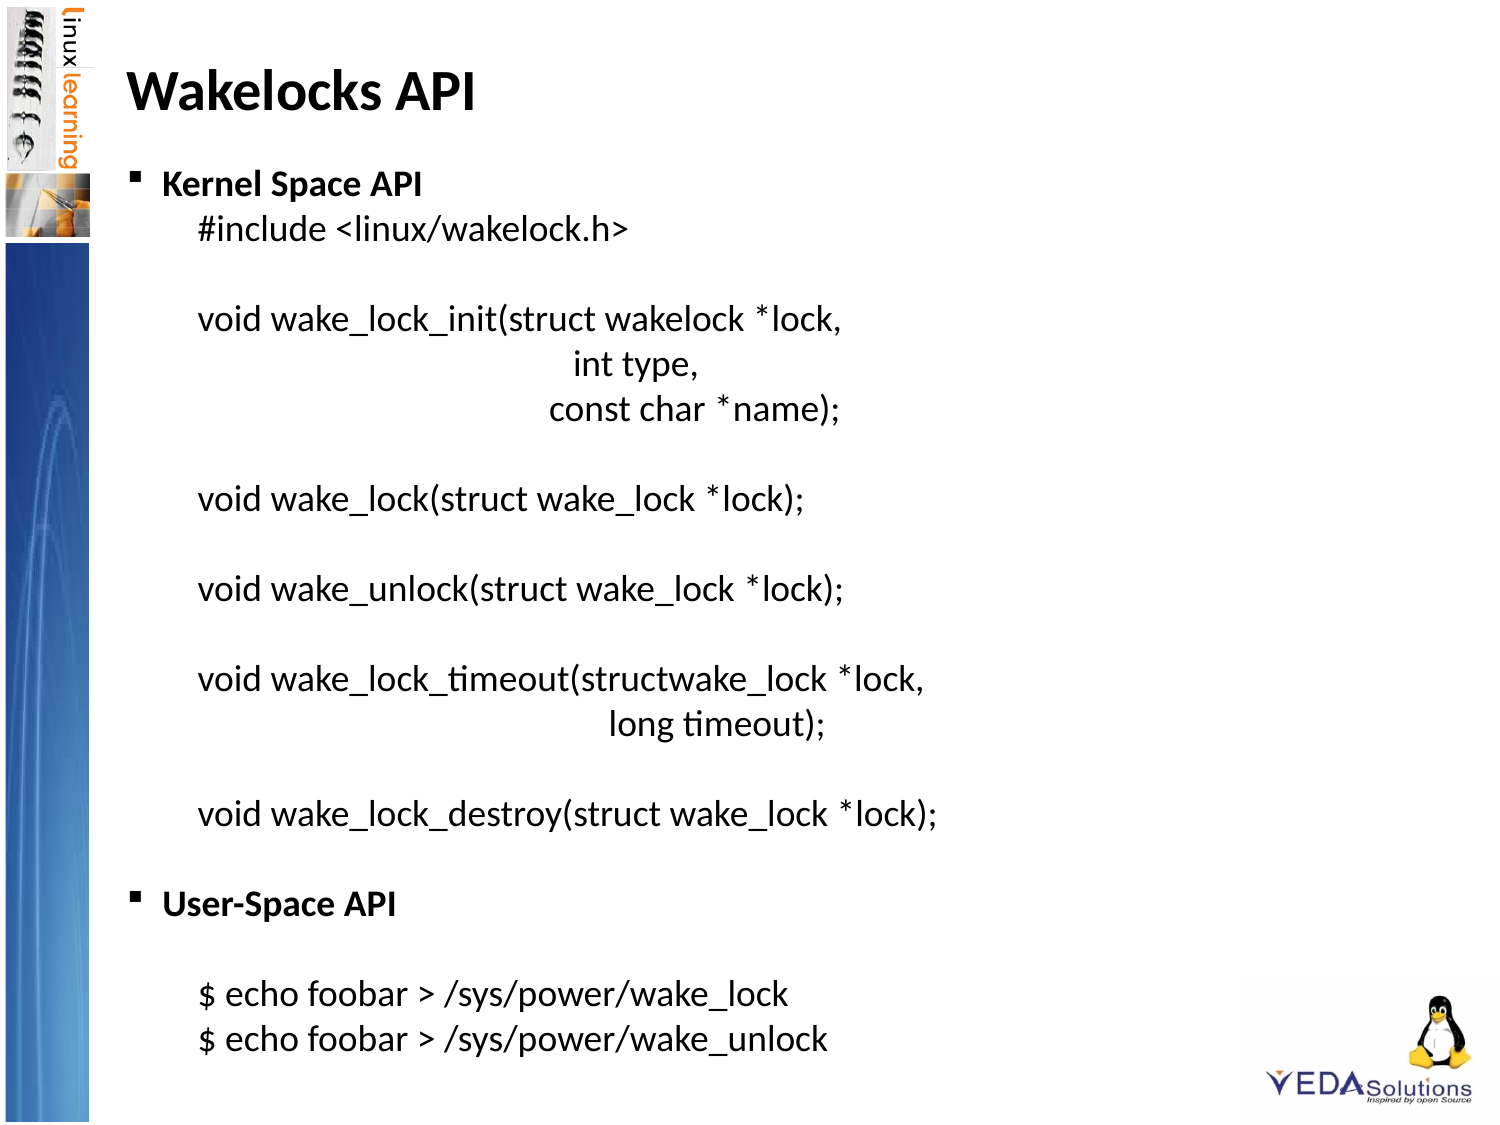

Wakelocks API
Kernel Space API
#include <linux/wakelock.h>
void wake_lock_init(struct wakelock *lock,
 	 int type,
 const char *name);
void wake_lock(struct wake_lock *lock);
void wake_unlock(struct wake_lock *lock);
void wake_lock_timeout(structwake_lock *lock,
 long timeout);
void wake_lock_destroy(struct wake_lock *lock);
User-Space API
$ echo foobar > /sys/power/wake_lock
$ echo foobar > /sys/power/wake_unlock